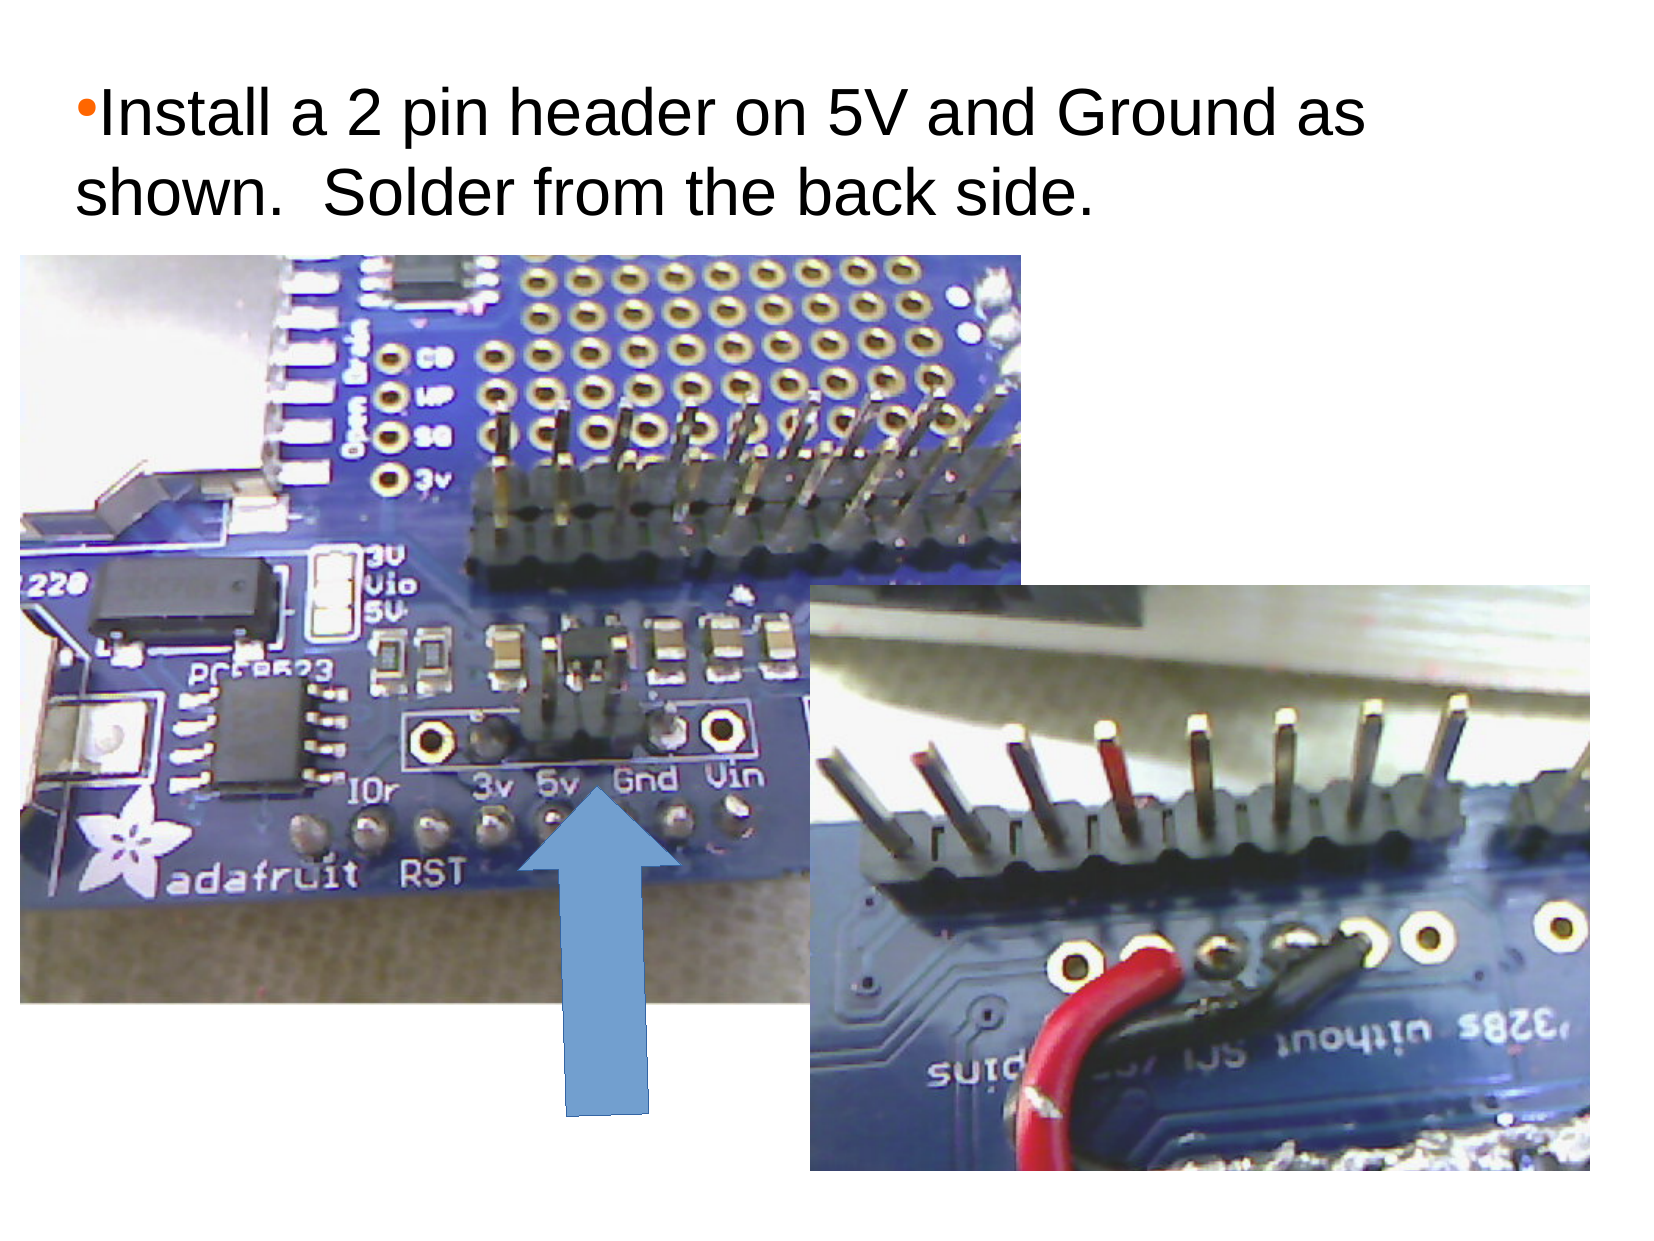

# Install a 2 pin header on 5V and Ground as shown. Solder from the back side.